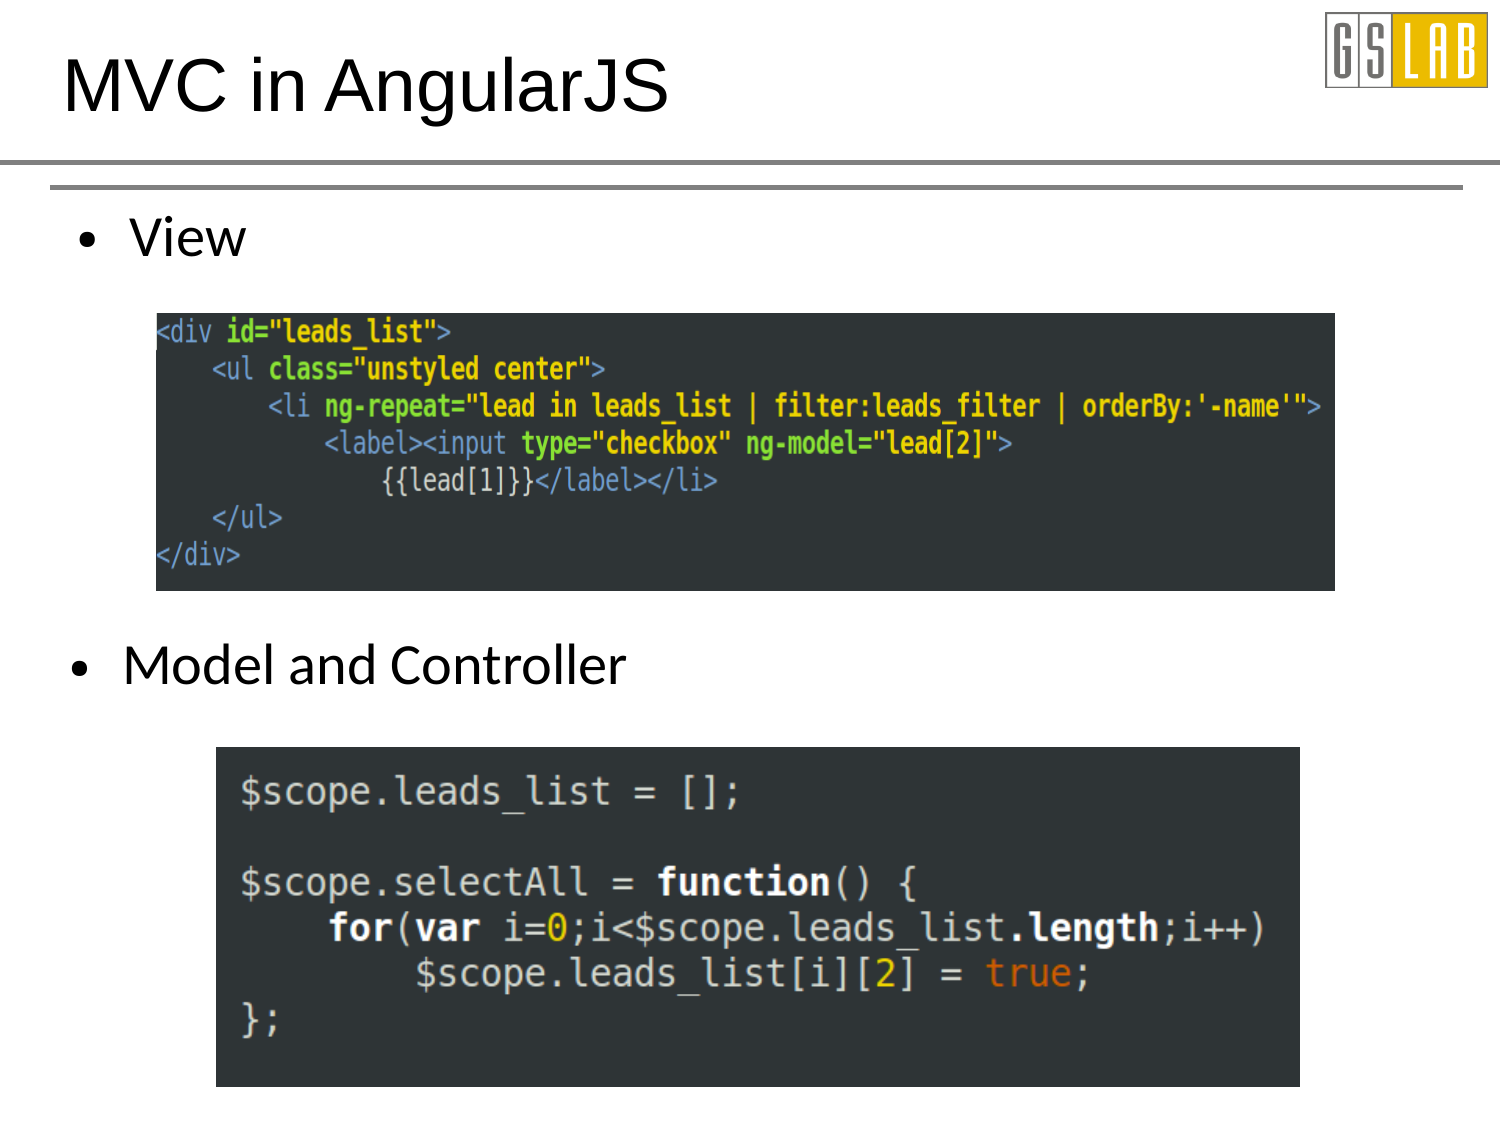

# MVC in AngularJS
View
Model and Controller